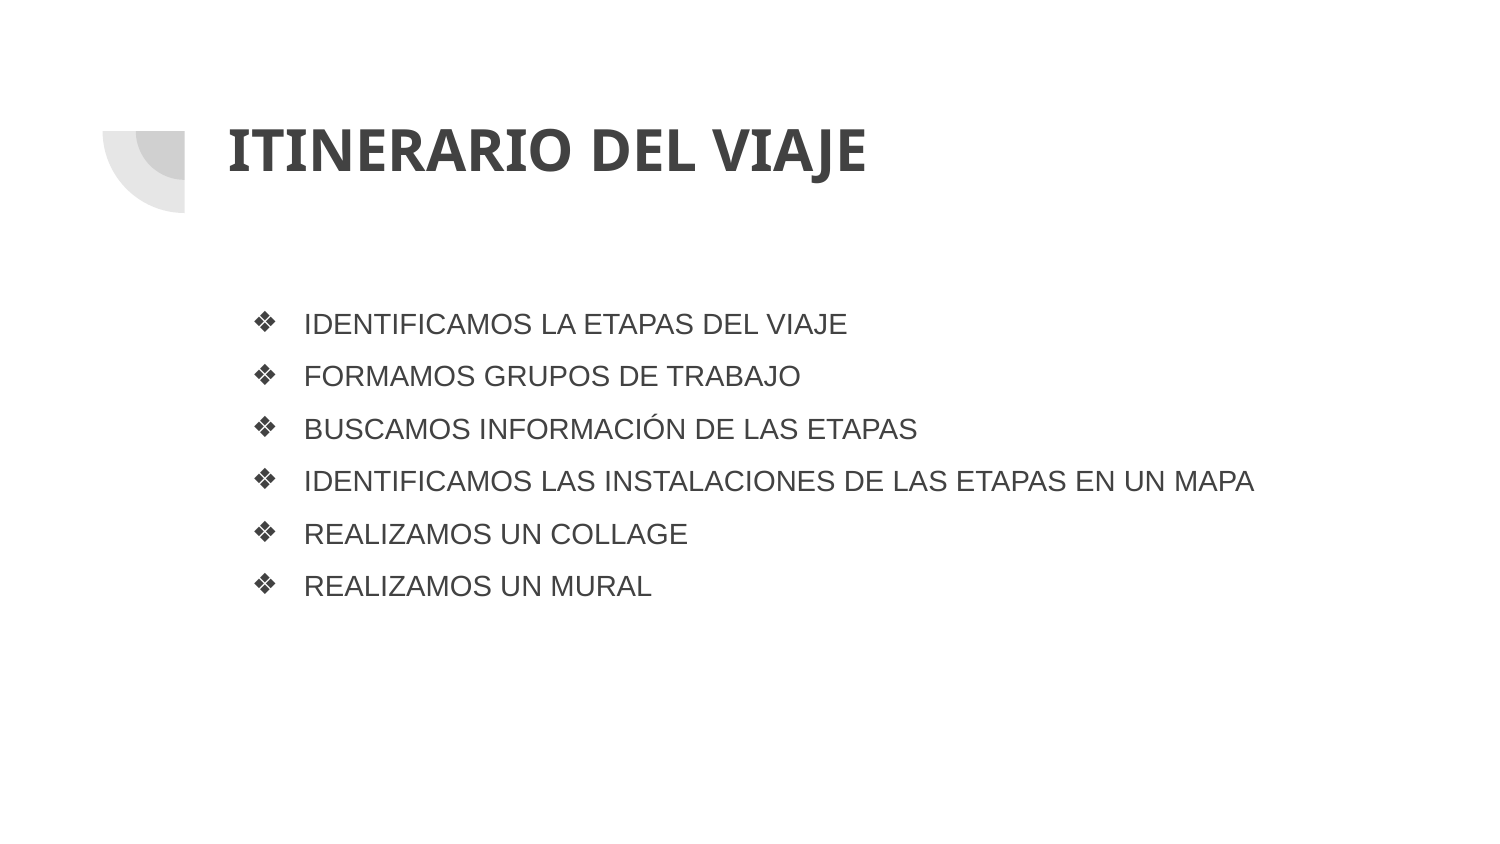

# ITINERARIO DEL VIAJE
IDENTIFICAMOS LA ETAPAS DEL VIAJE
FORMAMOS GRUPOS DE TRABAJO
BUSCAMOS INFORMACIÓN DE LAS ETAPAS
IDENTIFICAMOS LAS INSTALACIONES DE LAS ETAPAS EN UN MAPA
REALIZAMOS UN COLLAGE
REALIZAMOS UN MURAL